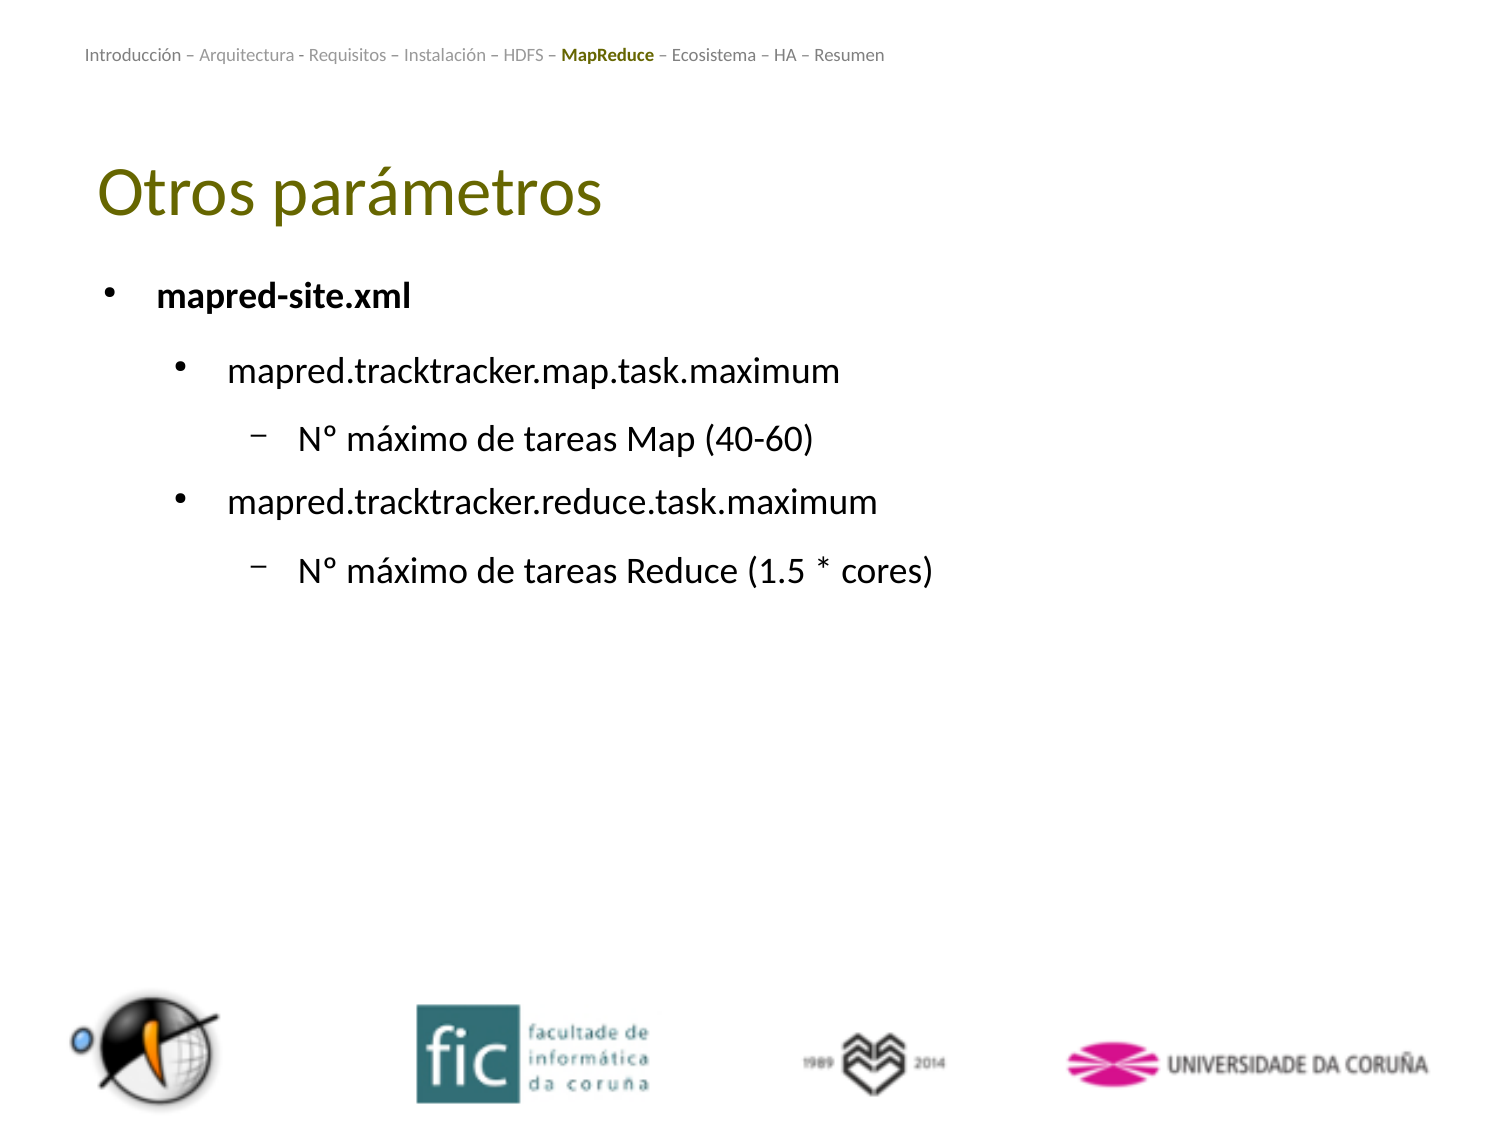

Introducción – Arquitectura - Requisitos – Instalación – HDFS – MapReduce – Ecosistema – HA – Resumen
# Otros parámetros
mapred-site.xml
mapred.tracktracker.map.task.maximum
Nº máximo de tareas Map (40-60)
mapred.tracktracker.reduce.task.maximum
Nº máximo de tareas Reduce (1.5 * cores)